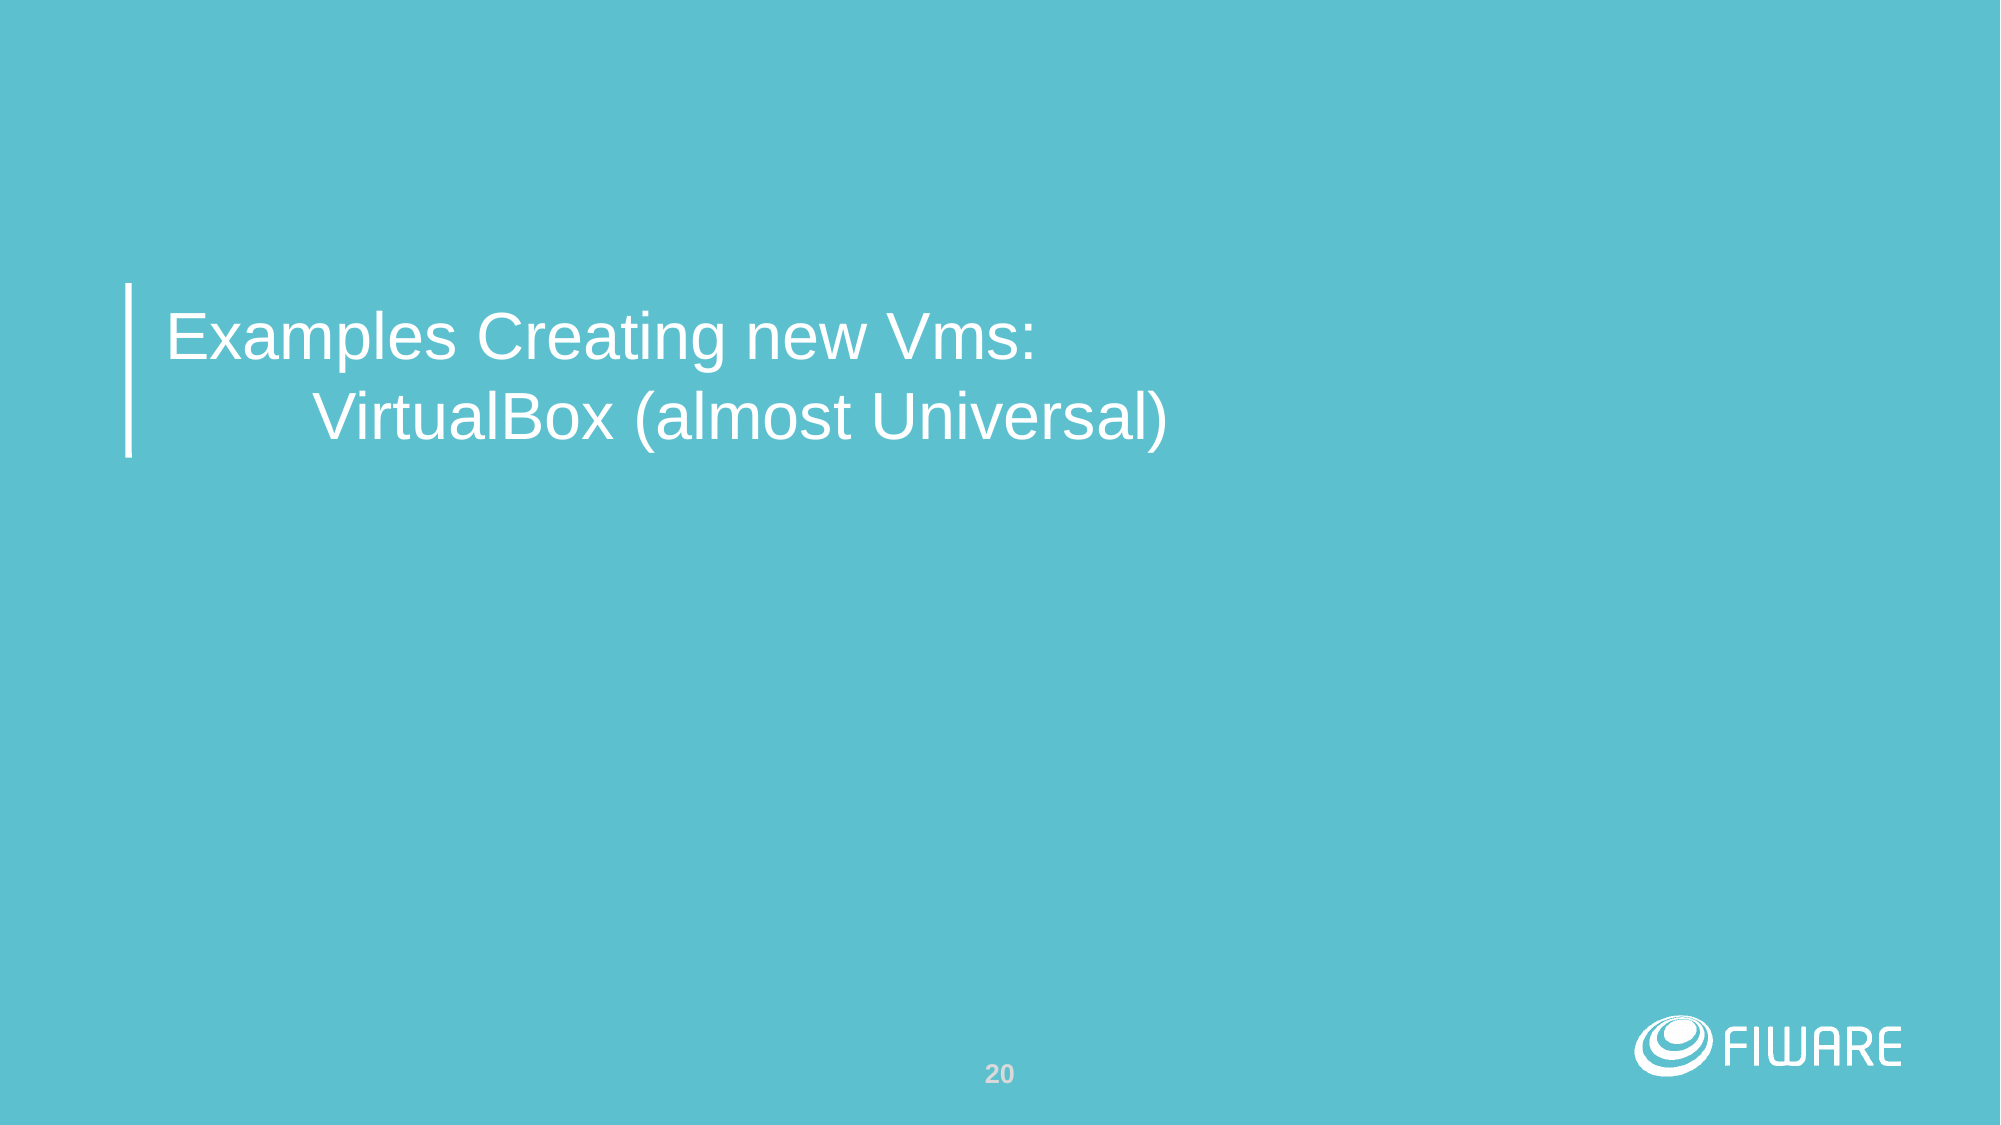

# Examples Creating new Vms: VirtualBox (almost Universal)